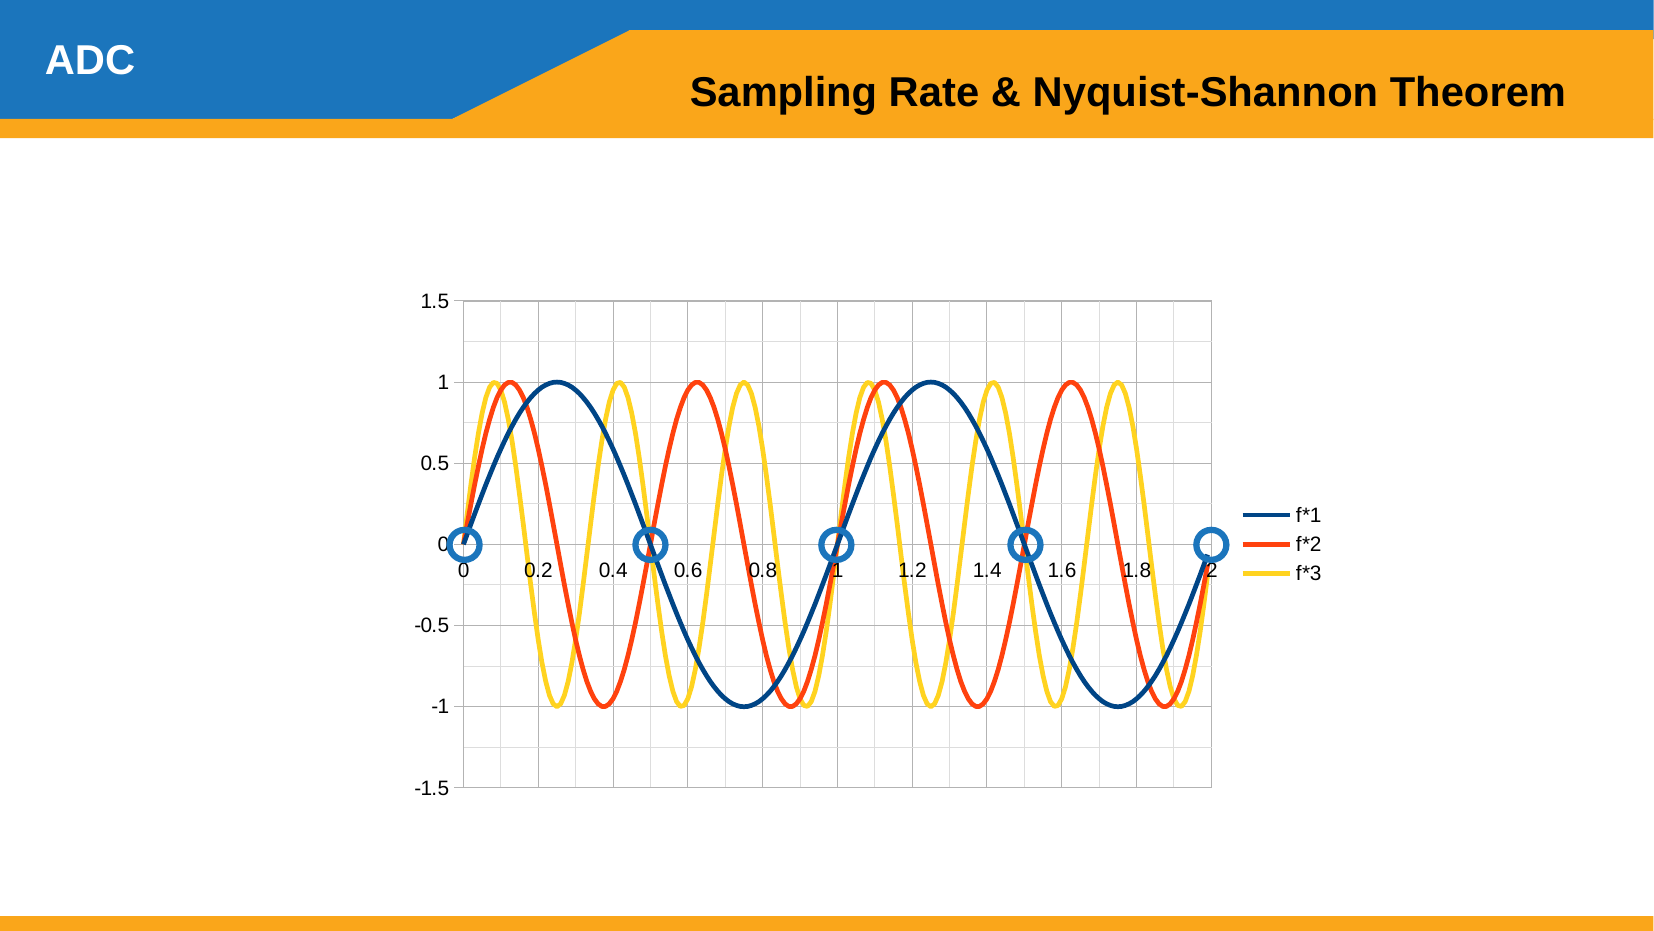

ADC
Sampling Rate & Nyquist-Shannon Theorem
### Chart
| Category | f*1 | f*2 | f*3 |
|---|---|---|---|